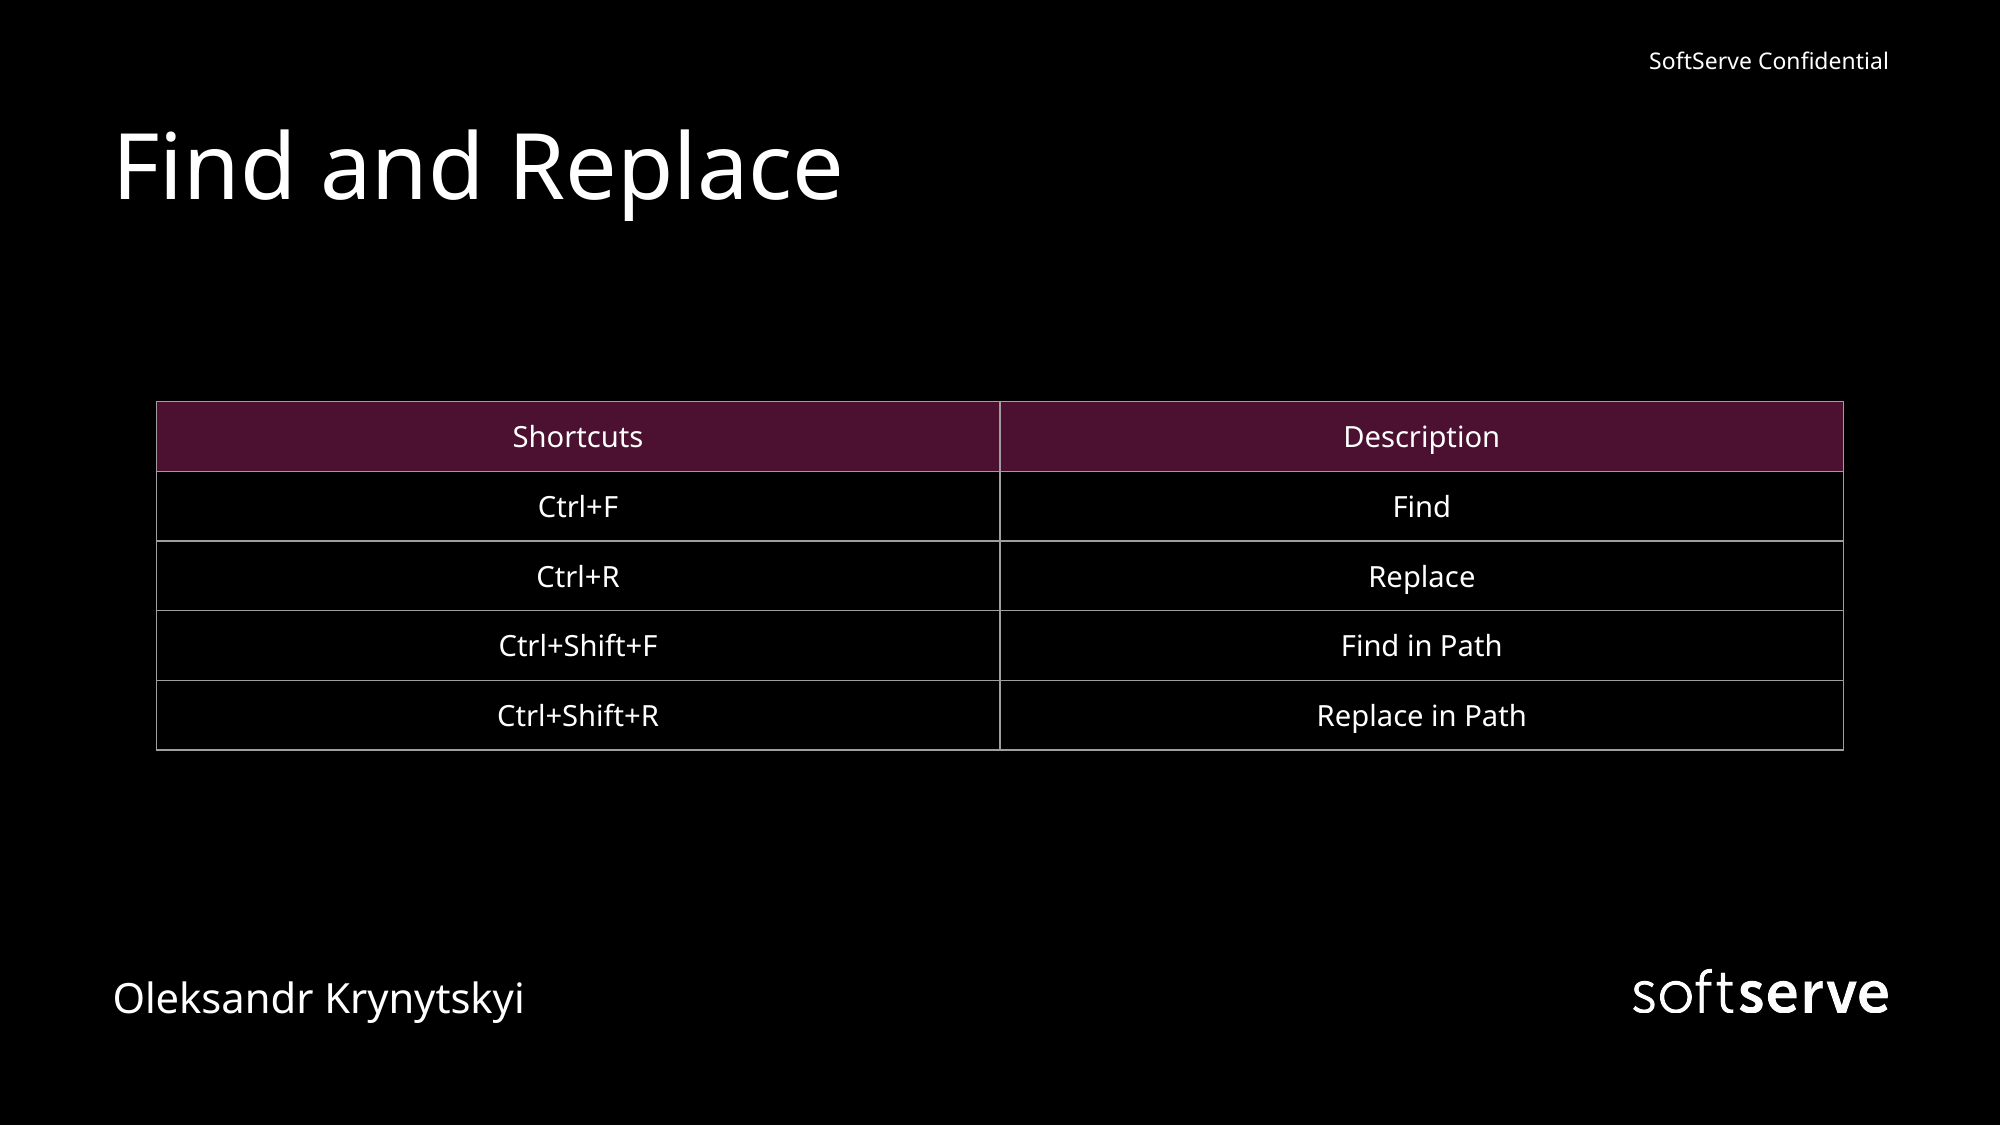

# Find and Replace
| Shortcuts | Description |
| --- | --- |
| Ctrl+F | Find |
| Ctrl+R | Replace |
| Ctrl+Shift+F | Find in Path |
| Ctrl+Shift+R | Replace in Path |
Oleksandr Krynytskyi